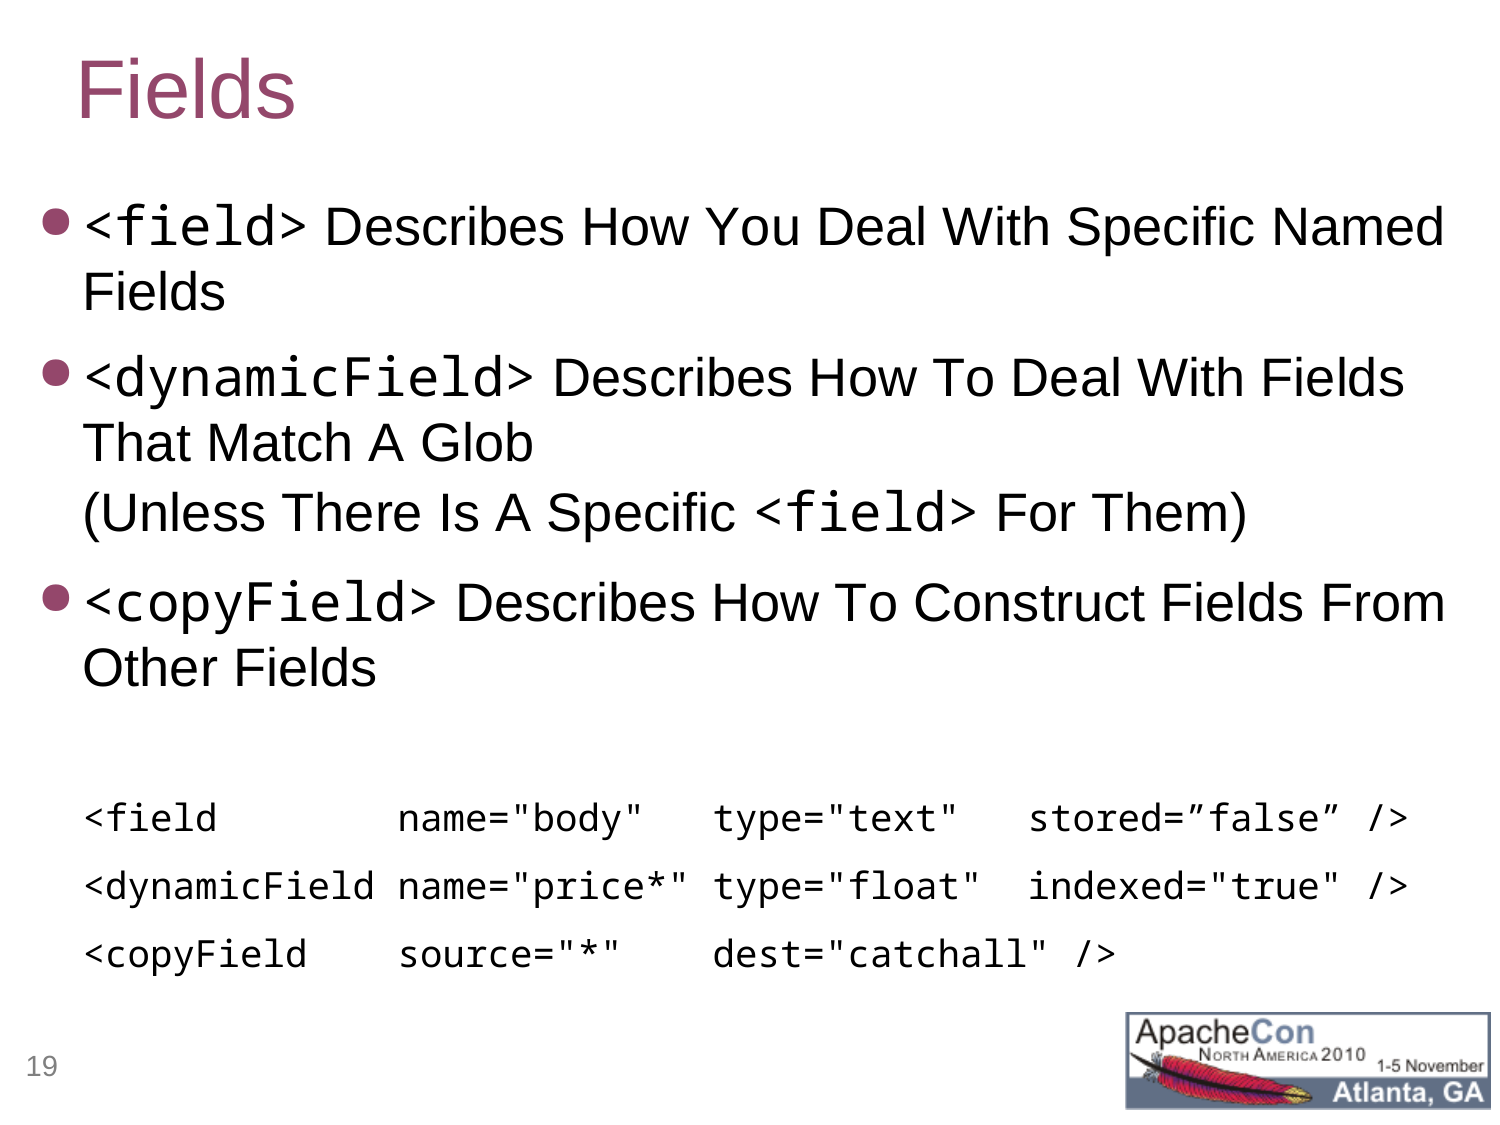

# Fields
<field> Describes How You Deal With Specific Named Fields
<dynamicField> Describes How To Deal With Fields That Match A Glob
(Unless There Is A Specific <field> For Them)
<copyField> Describes How To Construct Fields From Other Fields
 <field name="body" type="text" stored=”false” />
 <dynamicField name="price*" type="float" indexed="true" />
 <copyField source="*" dest="catchall" />
19